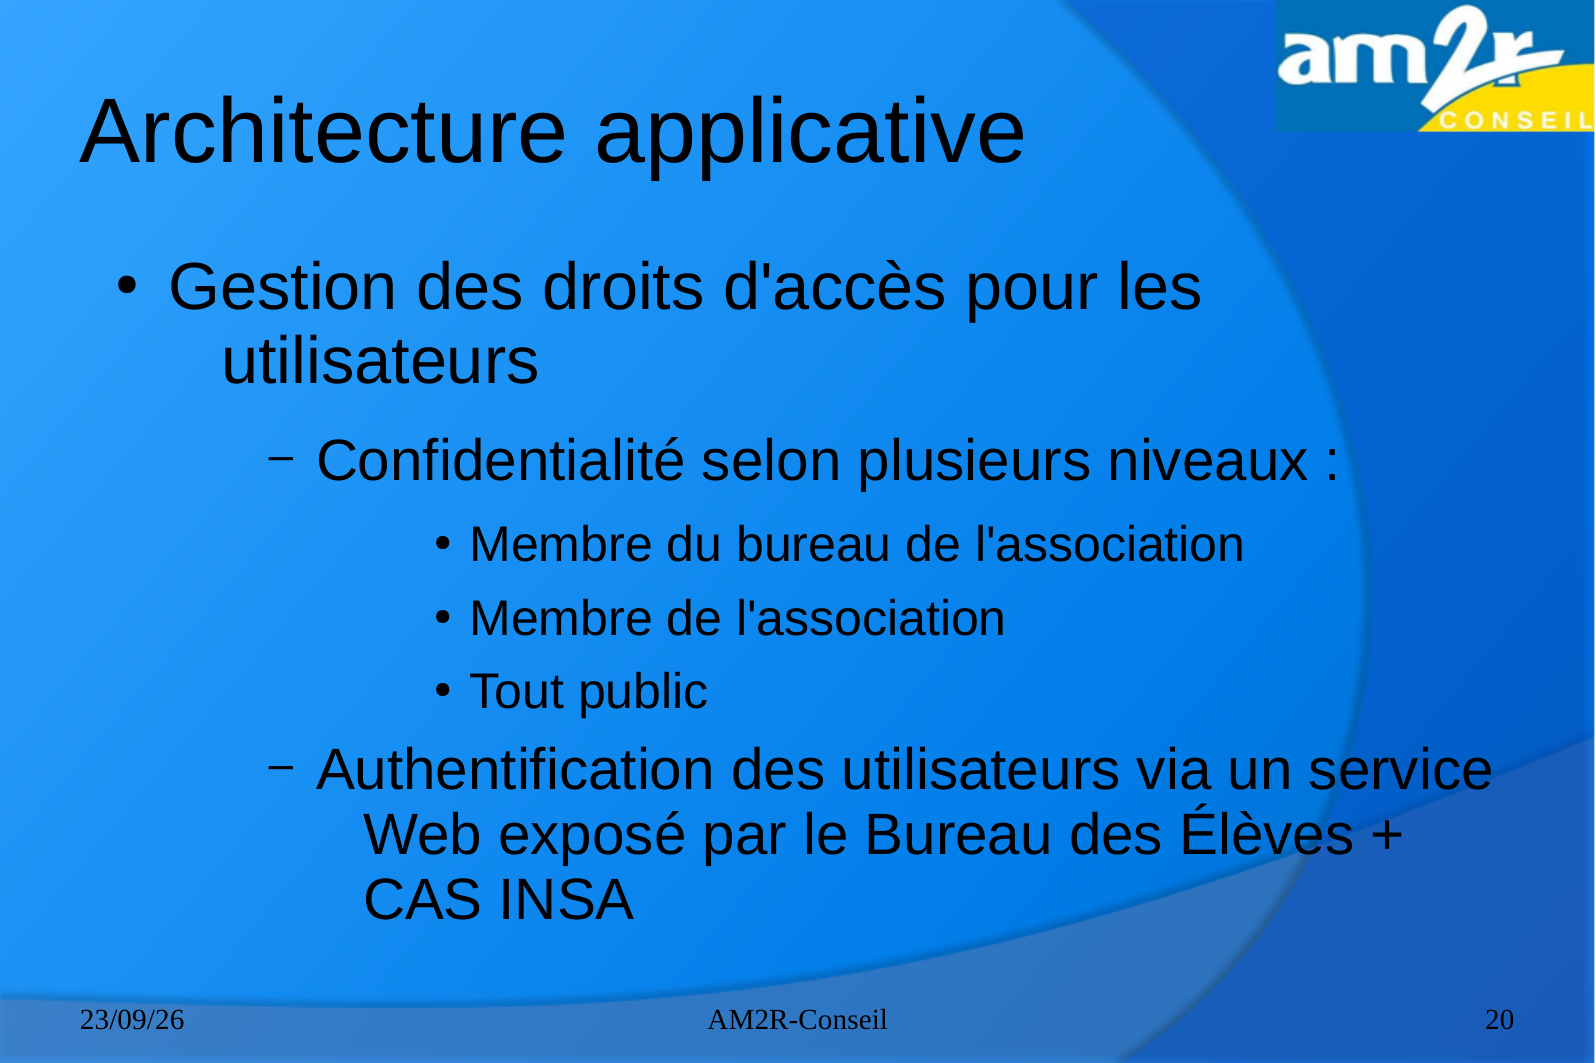

# Architecture applicative
Gestion des droits d'accès pour les utilisateurs
Confidentialité selon plusieurs niveaux :
Membre du bureau de l'association
Membre de l'association
Tout public
Authentification des utilisateurs via un service Web exposé par le Bureau des Élèves + CAS INSA
AM2R-Conseil
20